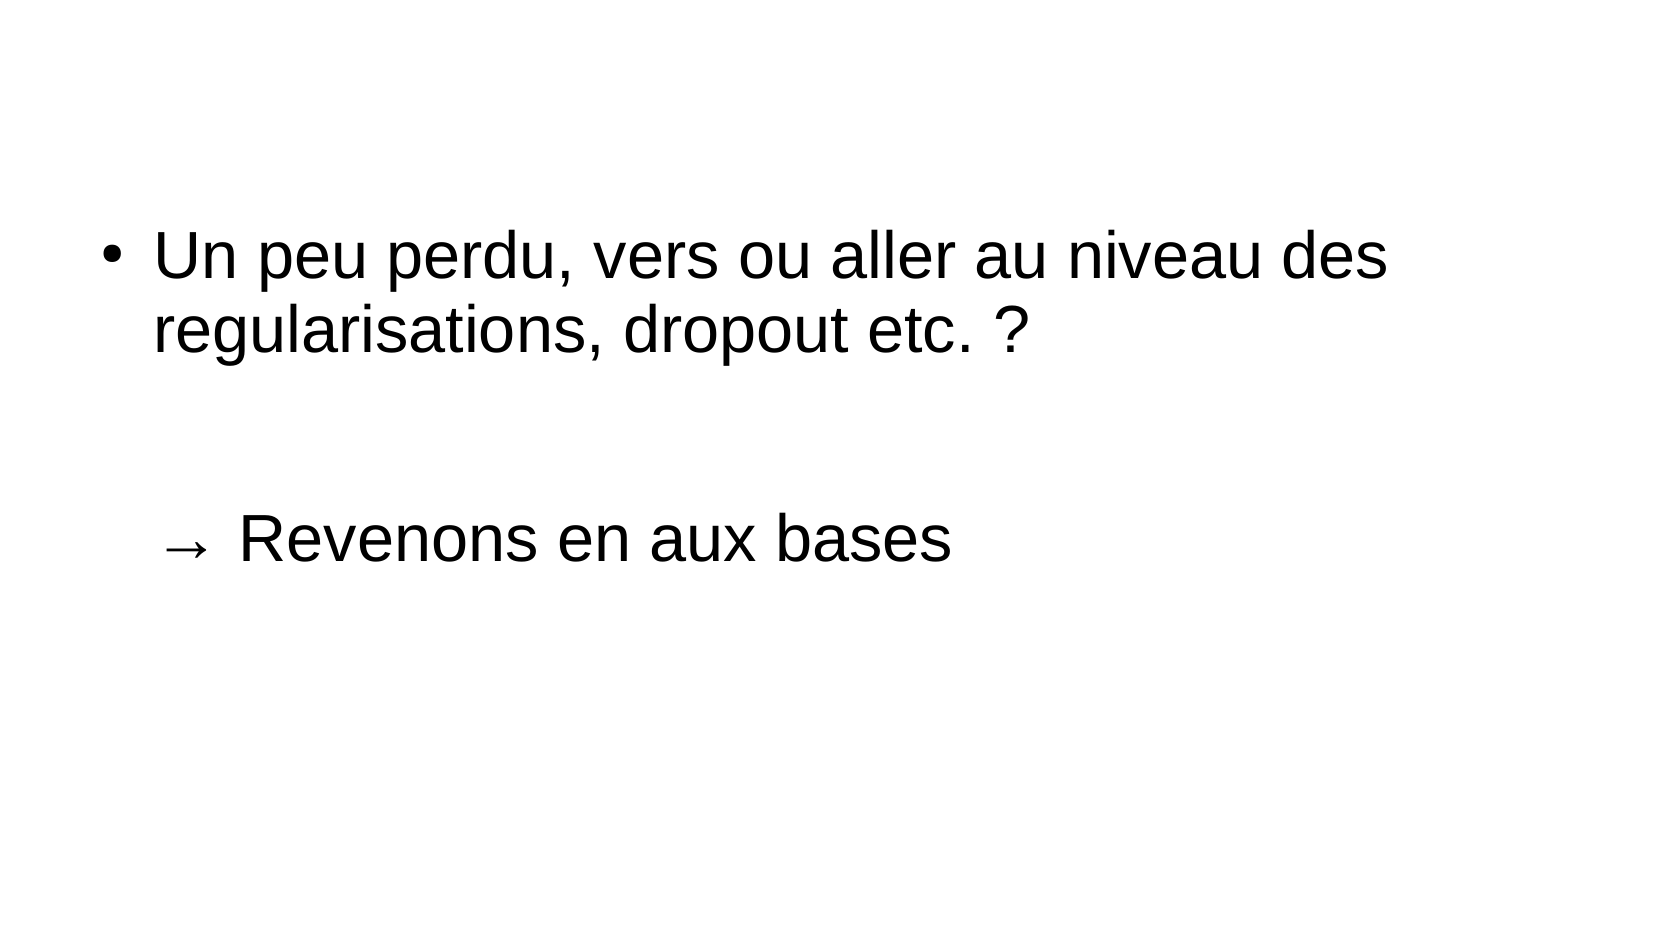

# Un peu perdu, vers ou aller au niveau des regularisations, dropout etc. ?
→ Revenons en aux bases